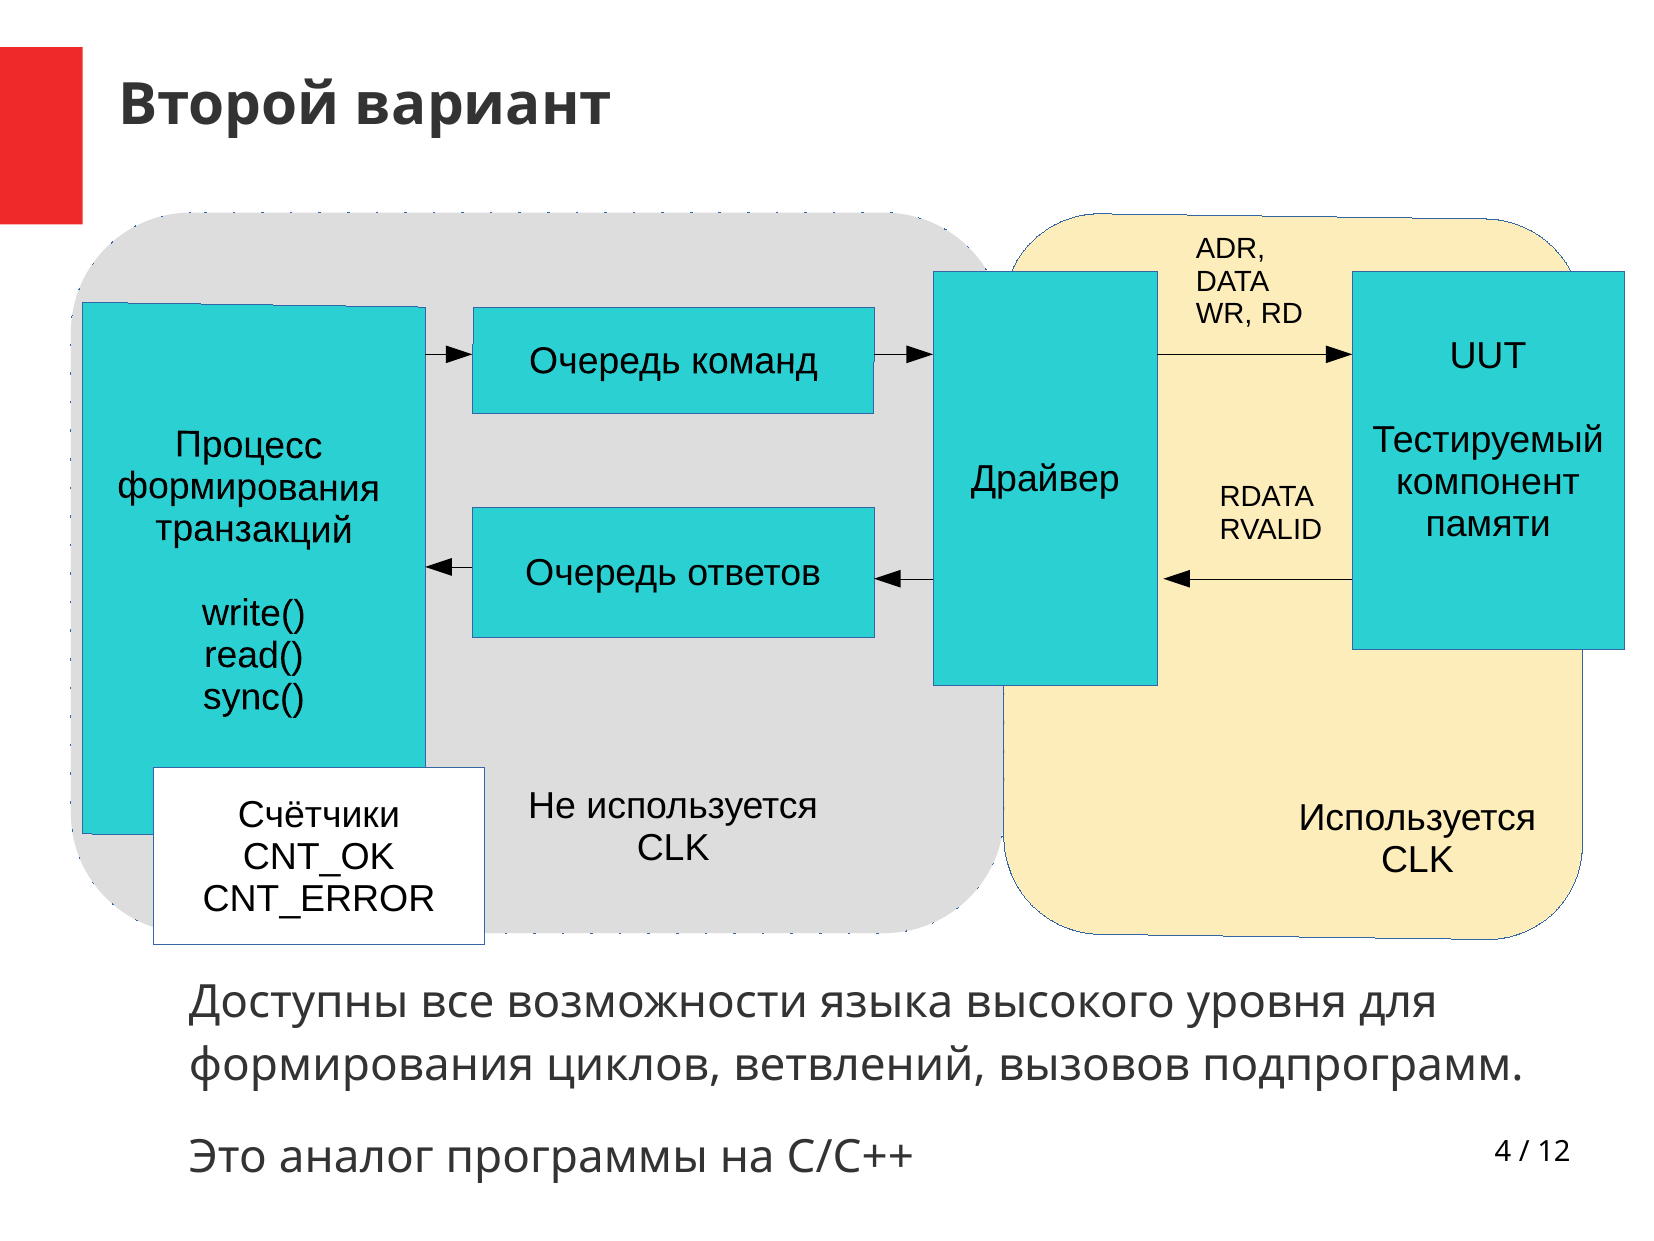

# Второй вариант
ADR,
DATA
WR, RD
Драйвер
UUT
Тестируемый
компонент
памяти
Процесс
формирования
транзакций
write()
read()
sync()
Очередь команд
RDATA
RVALID
Очередь ответов
Счётчики
CNT_OK
CNT_ERROR
Не используется
CLK
Используется
CLK
Доступны все возможности языка высокого уровня для формирования циклов, ветвлений, вызовов подпрограмм.
Это аналог программы на С/С++
4